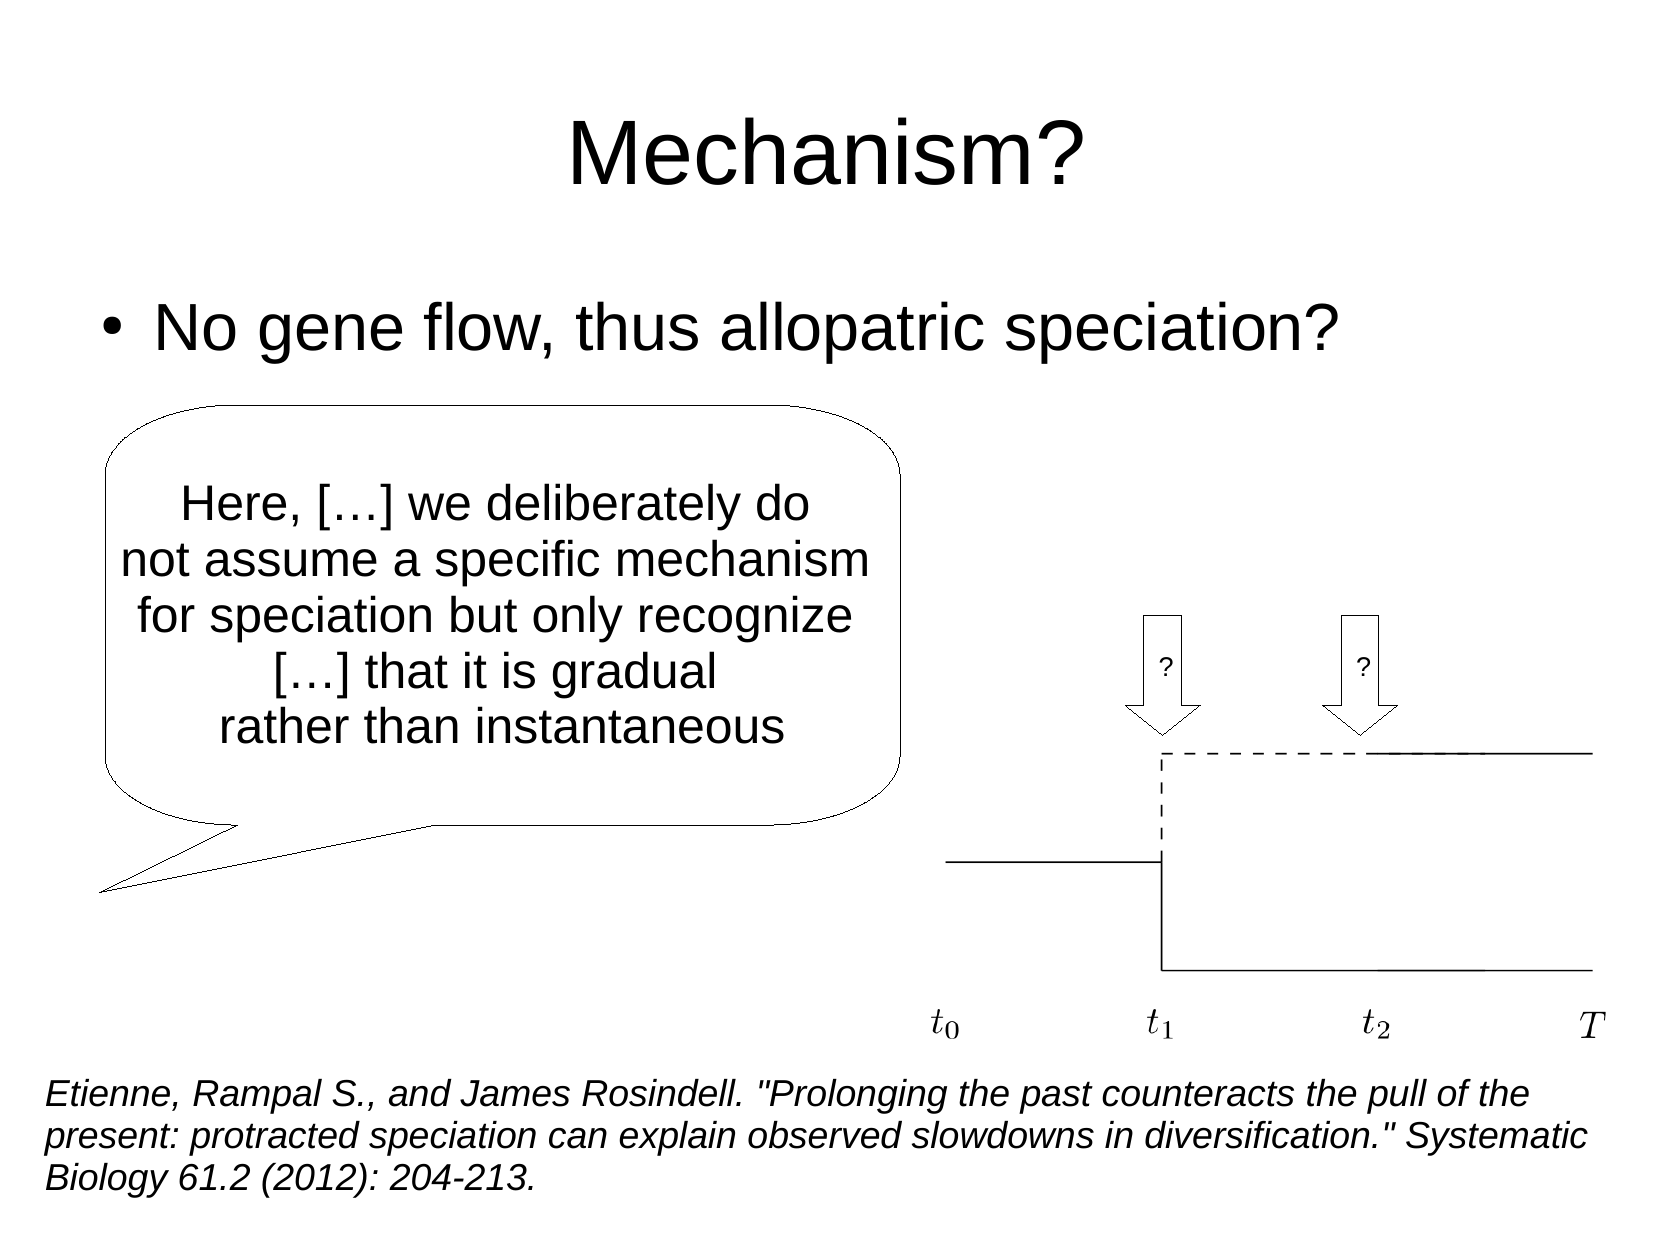

# Mechanism?
No gene flow, thus allopatric speciation?
Here, […] we deliberately do
not assume a specific mechanism
for speciation but only recognize
[…] that it is gradual
rather than instantaneous
?
?
Etienne, Rampal S., and James Rosindell. "Prolonging the past counteracts the pull of the present: protracted speciation can explain observed slowdowns in diversification." Systematic Biology 61.2 (2012): 204-213.